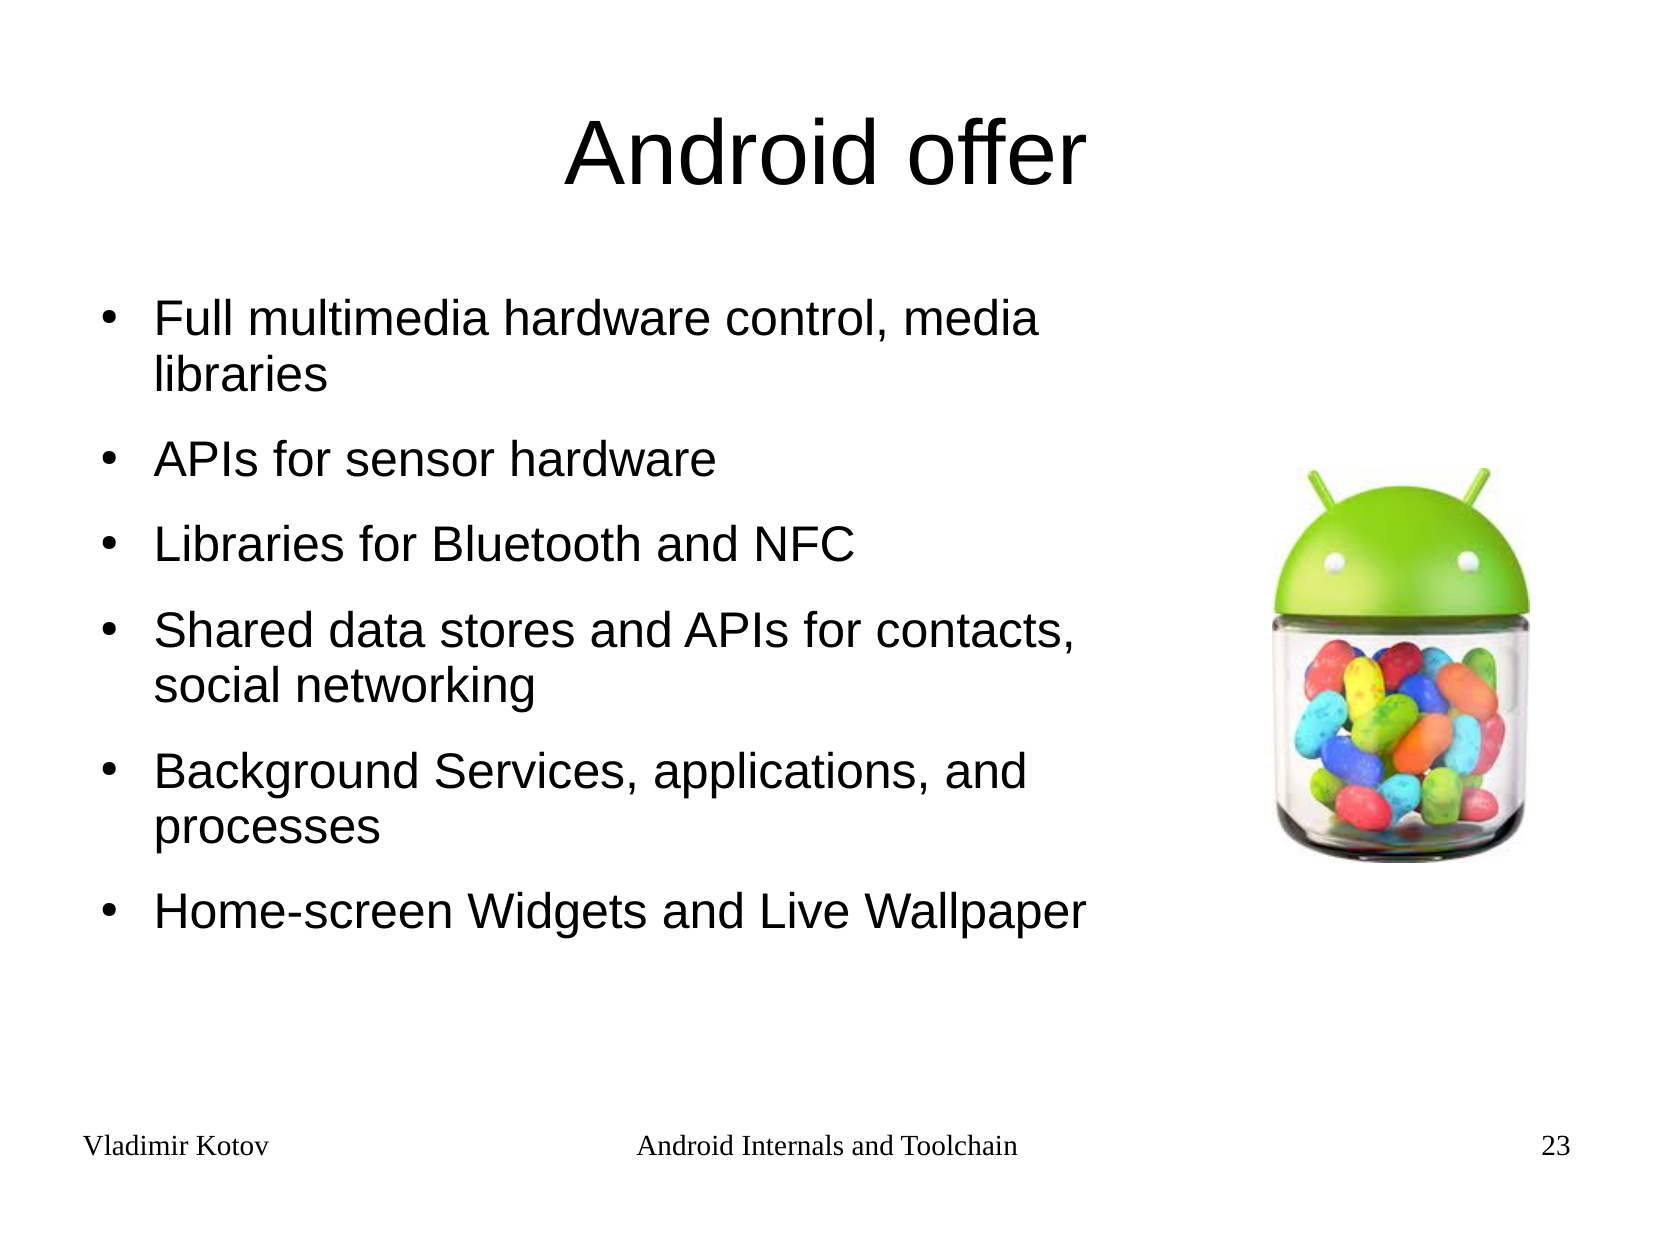

# Android offer
Full multimedia hardware control, media libraries
APIs for sensor hardware
Libraries for Bluetooth and NFC
Shared data stores and APIs for contacts, social networking
Background Services, applications, and processes
Home-screen Widgets and Live Wallpaper
Vladimir Kotov
Android Internals and Toolchain
23